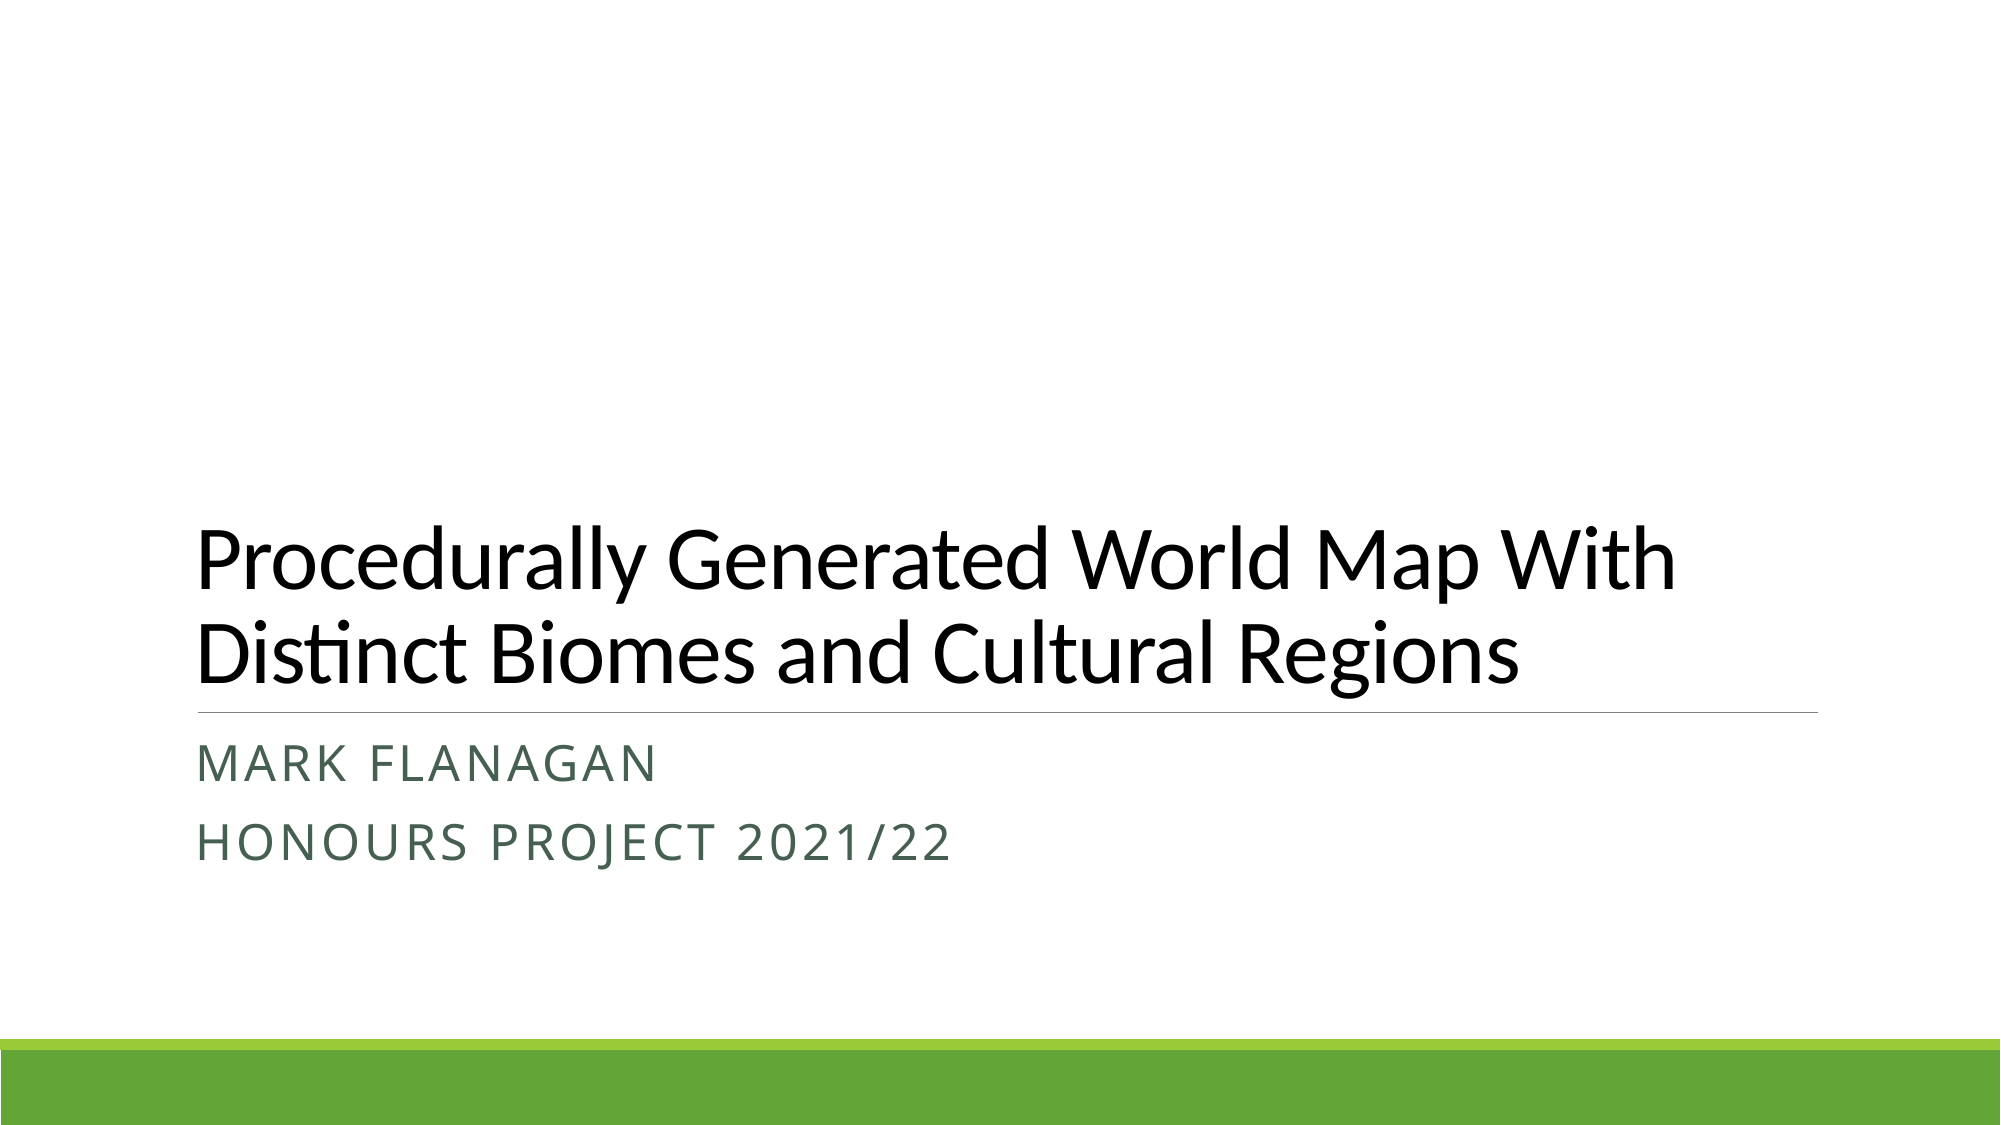

# Procedurally Generated World Map With Distinct Biomes and Cultural Regions
Mark Flanagan
Honours Project 2021/22